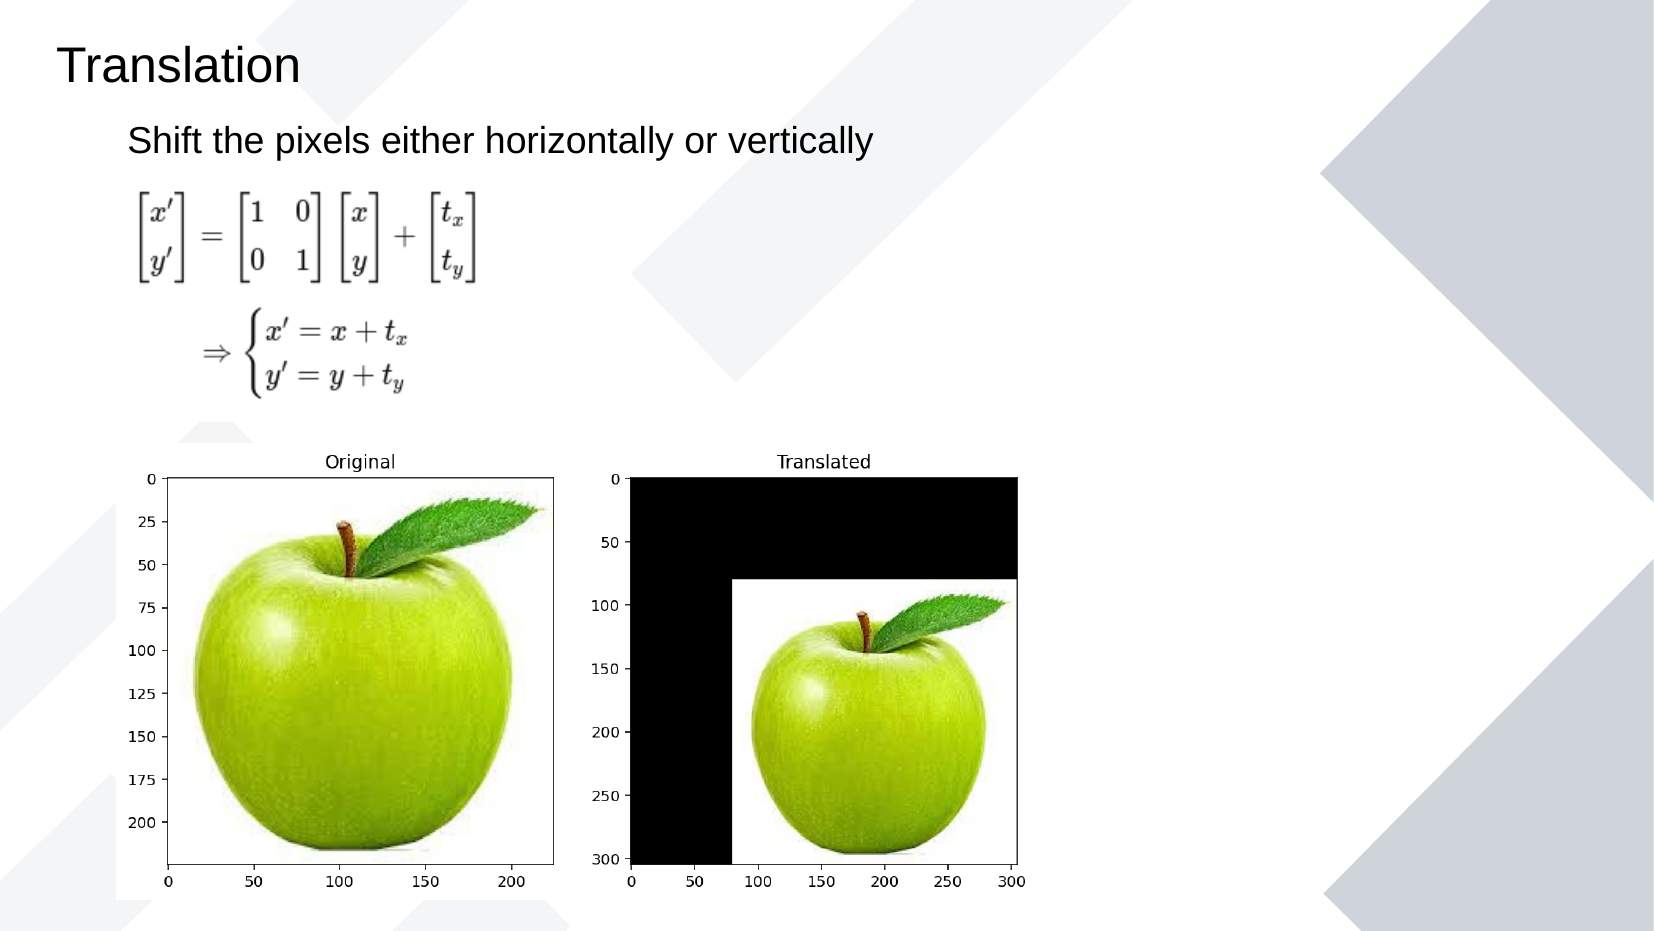

Translation
Shift the pixels either horizontally or vertically